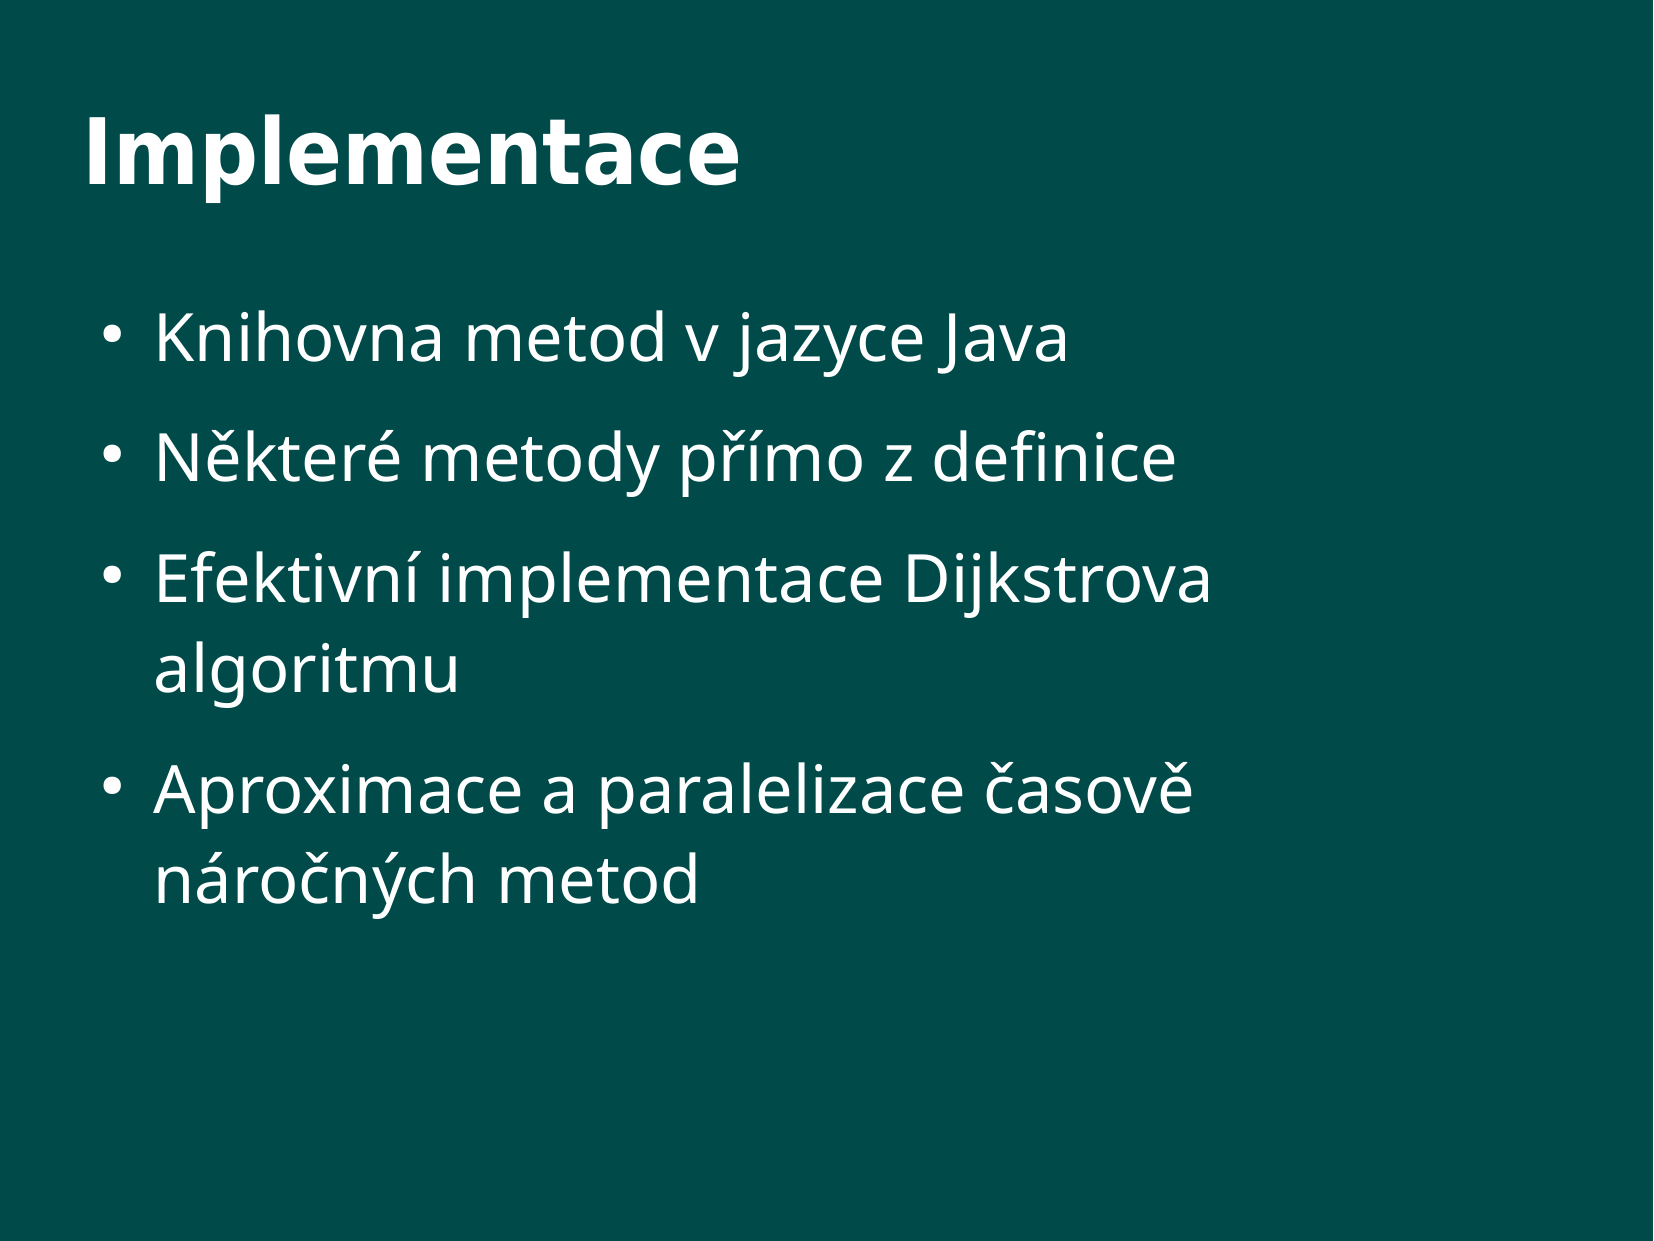

# Implementace
Knihovna metod v jazyce Java
Některé metody přímo z definice
Efektivní implementace Dijkstrova algoritmu
Aproximace a paralelizace časově náročných metod